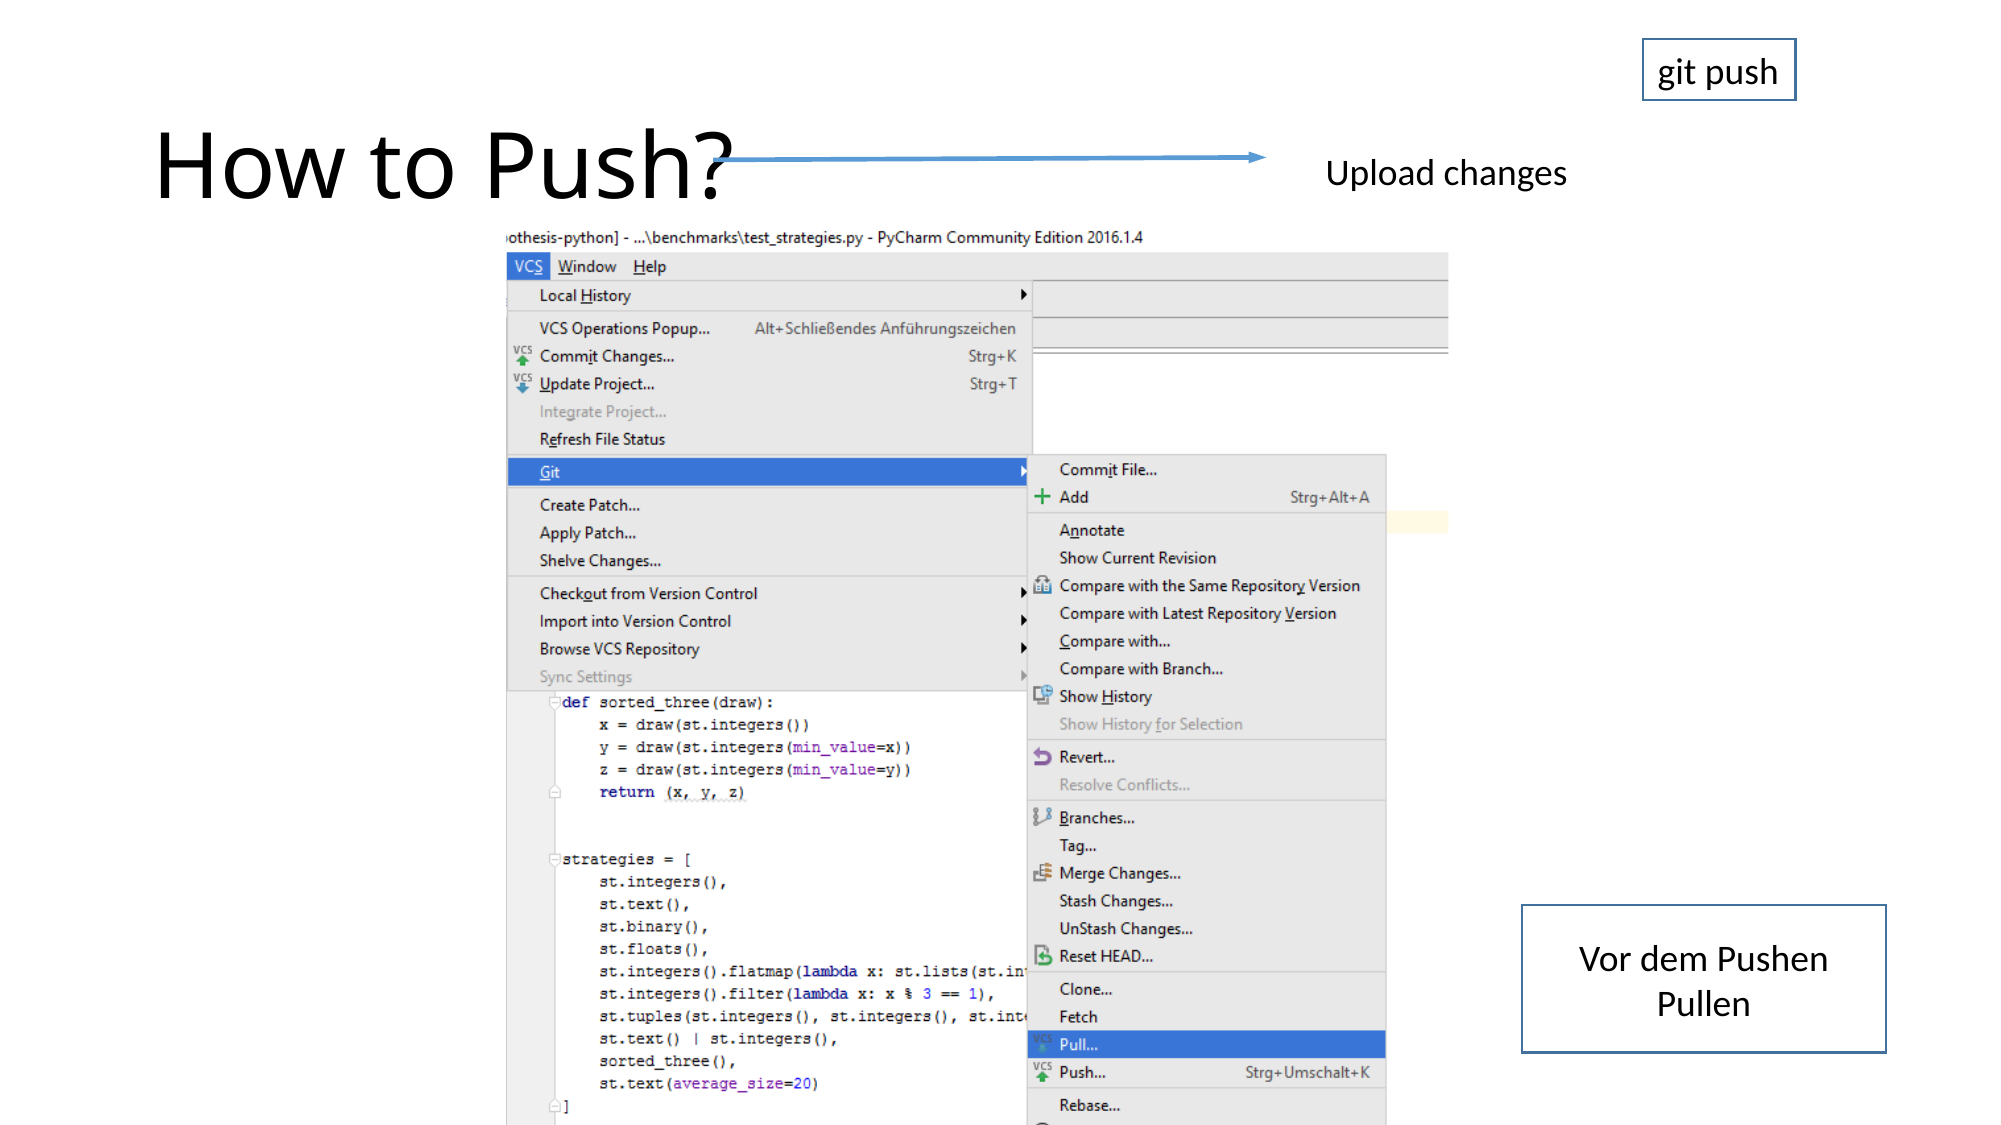

git push
# How to Push?
Upload changes
Vor dem Pushen Pullen